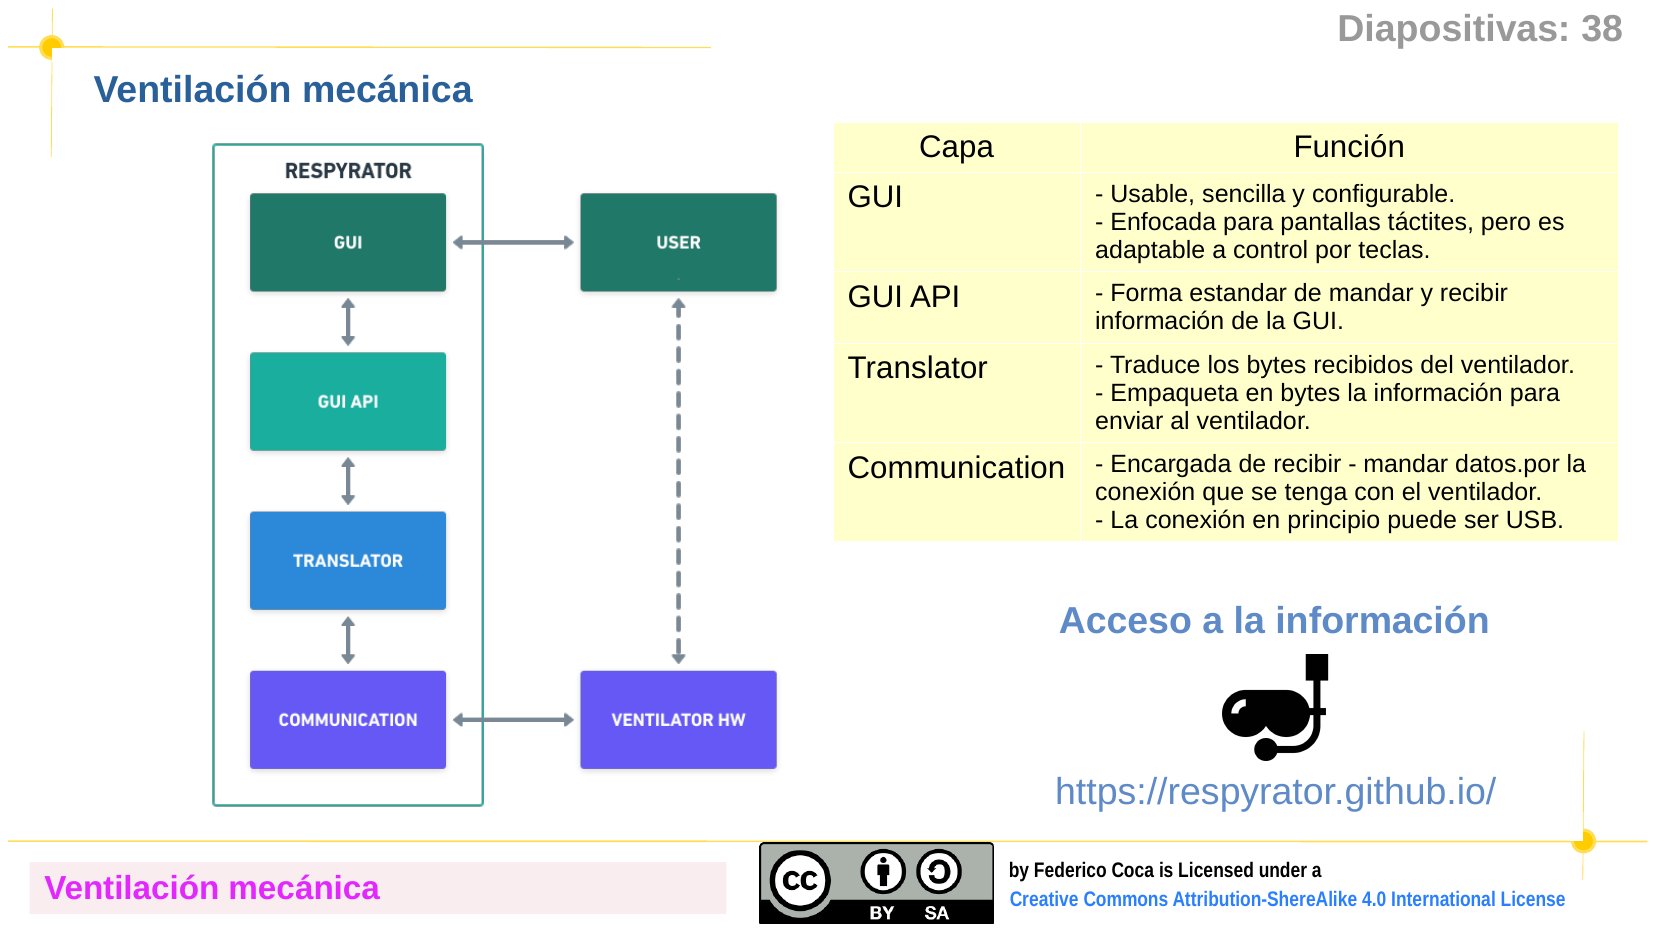

Diapositivas: 38
Ventilación mecánica
| Capa | Función |
| --- | --- |
| GUI | - Usable, sencilla y configurable. - Enfocada para pantallas táctites, pero es adaptable a control por teclas. |
| GUI API | - Forma estandar de mandar y recibir información de la GUI. |
| Translator | - Traduce los bytes recibidos del ventilador. - Empaqueta en bytes la información para enviar al ventilador. |
| Communication | - Encargada de recibir - mandar datos.por la conexión que se tenga con el ventilador. - La conexión en principio puede ser USB. |
Acceso a la información
https://respyrator.github.io/
Ventilación mecánica